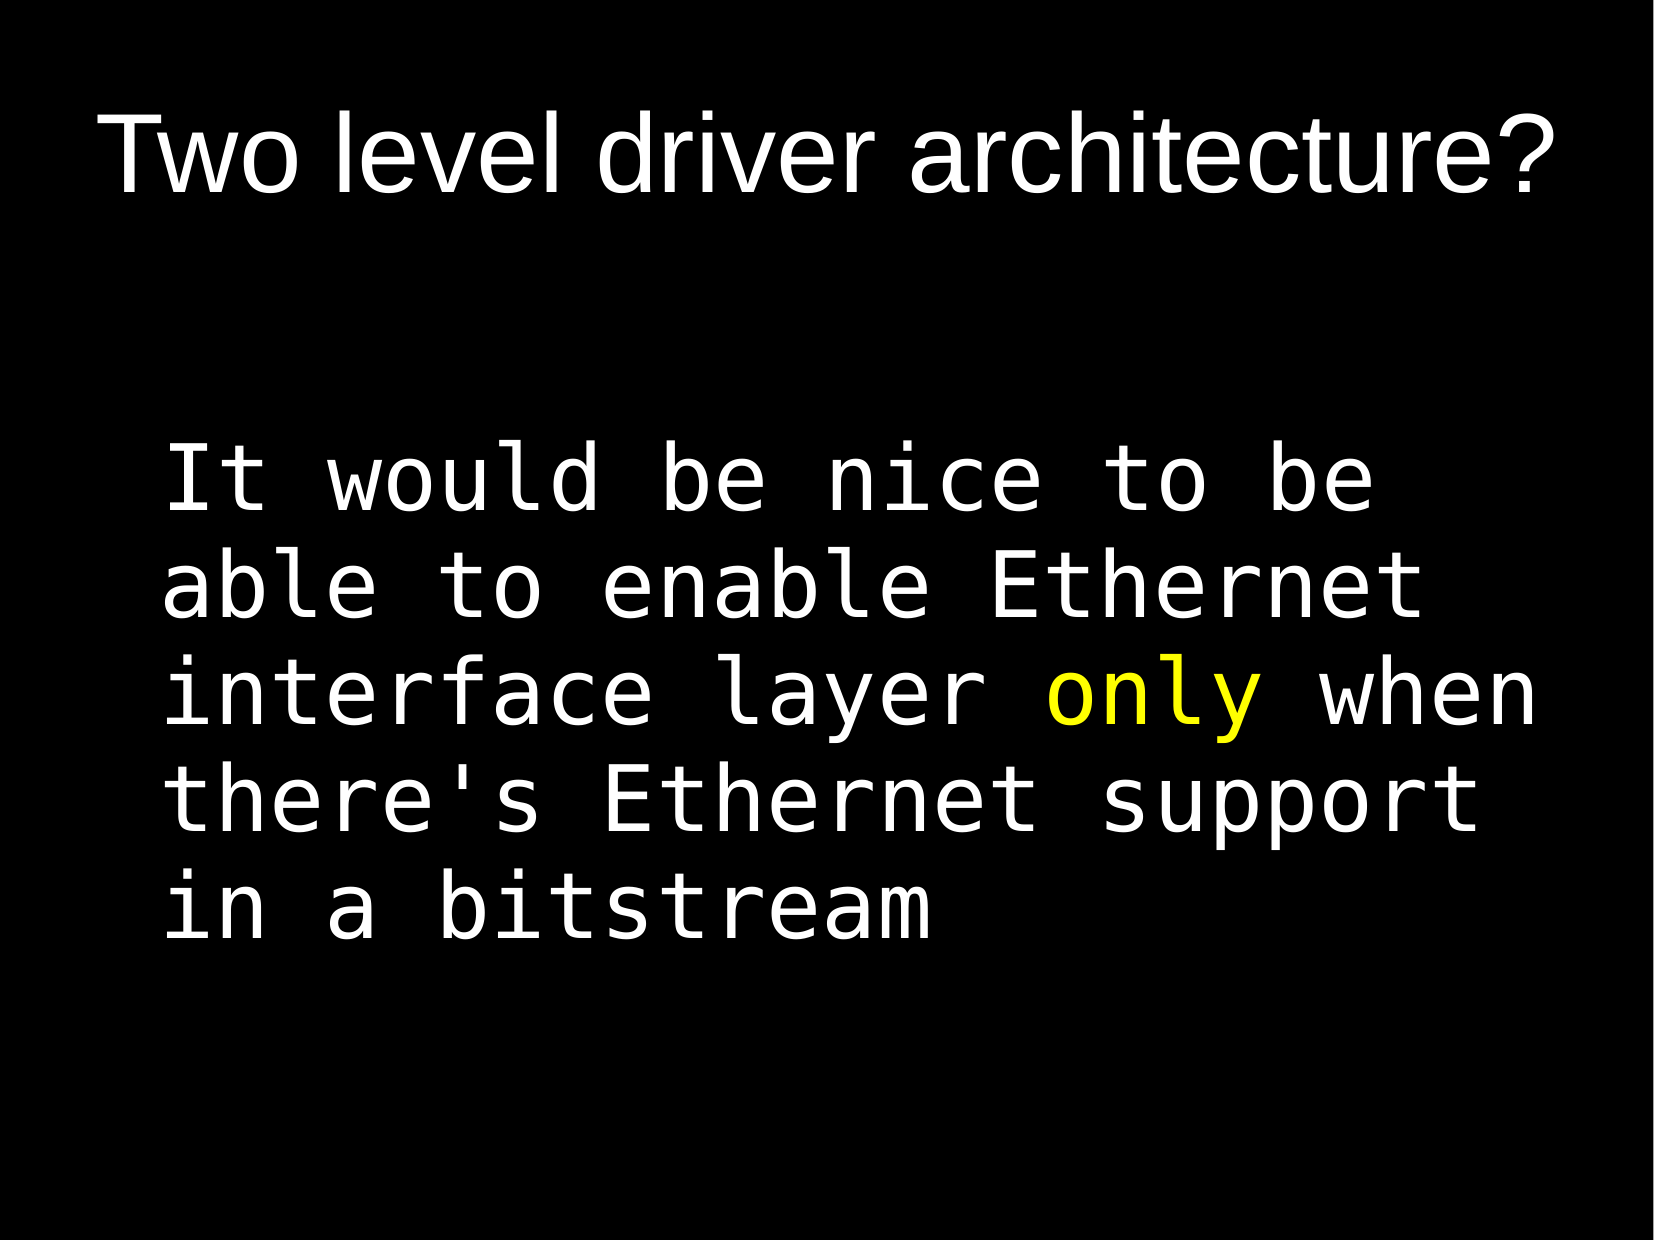

# Two level driver architecture?
 It would be nice to be able to enable Ethernet interface layer only when there's Ethernet support in a bitstream